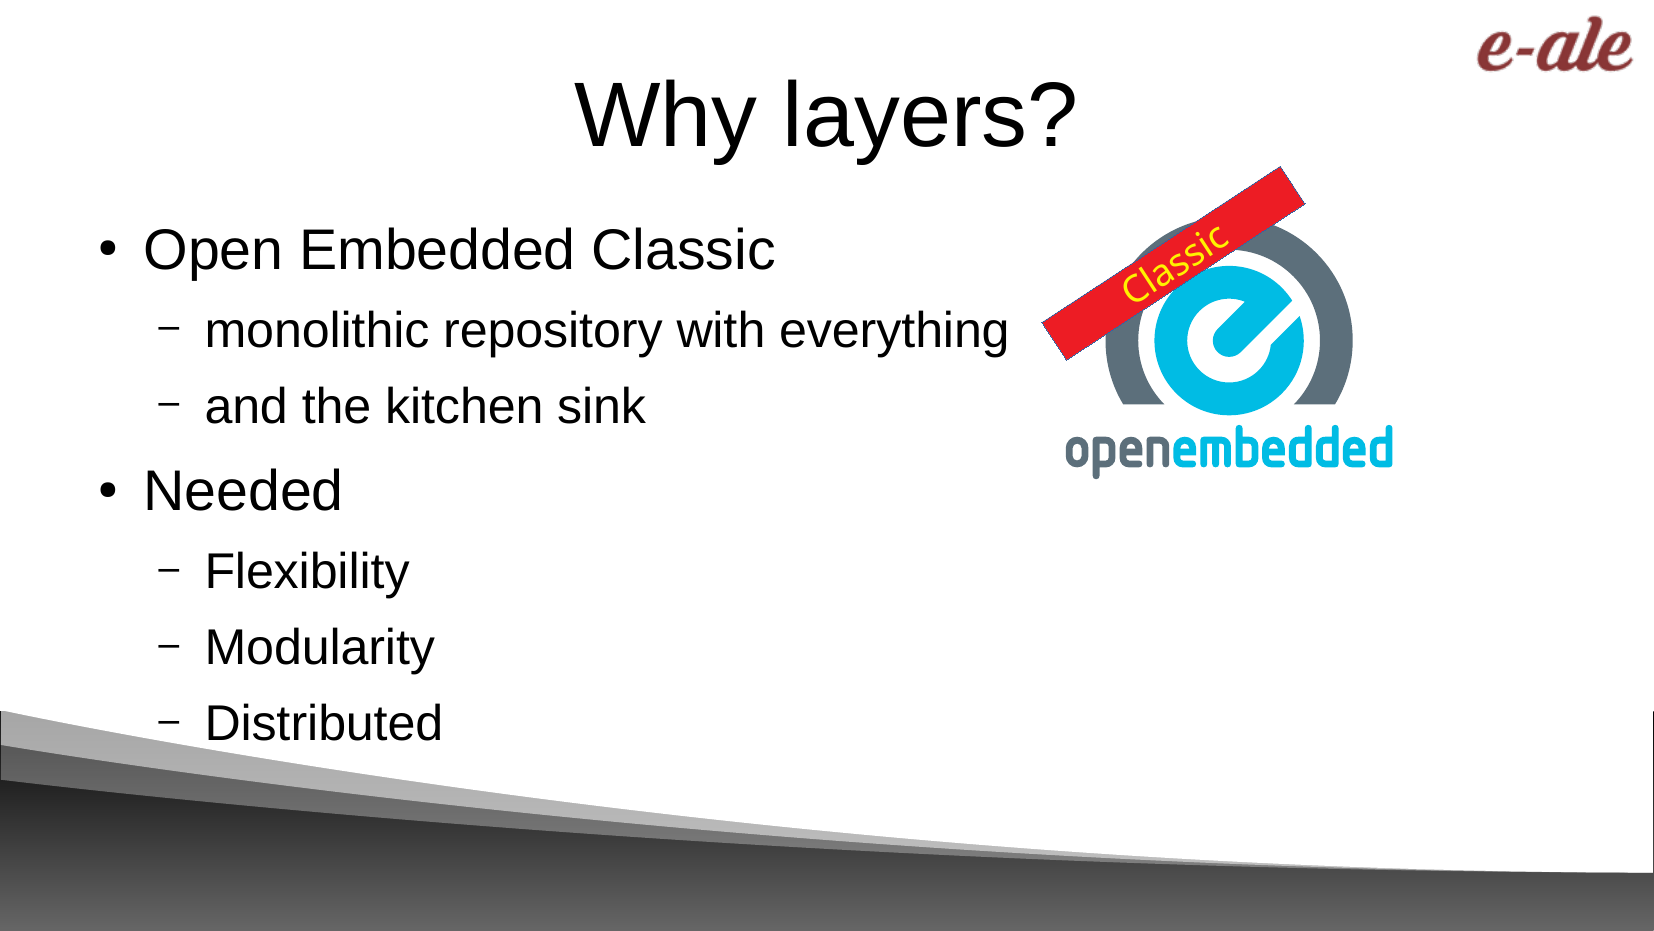

# Why layers?
Open Embedded Classic
monolithic repository with everything
and the kitchen sink
Needed
Flexibility
Modularity
Distributed
Classic